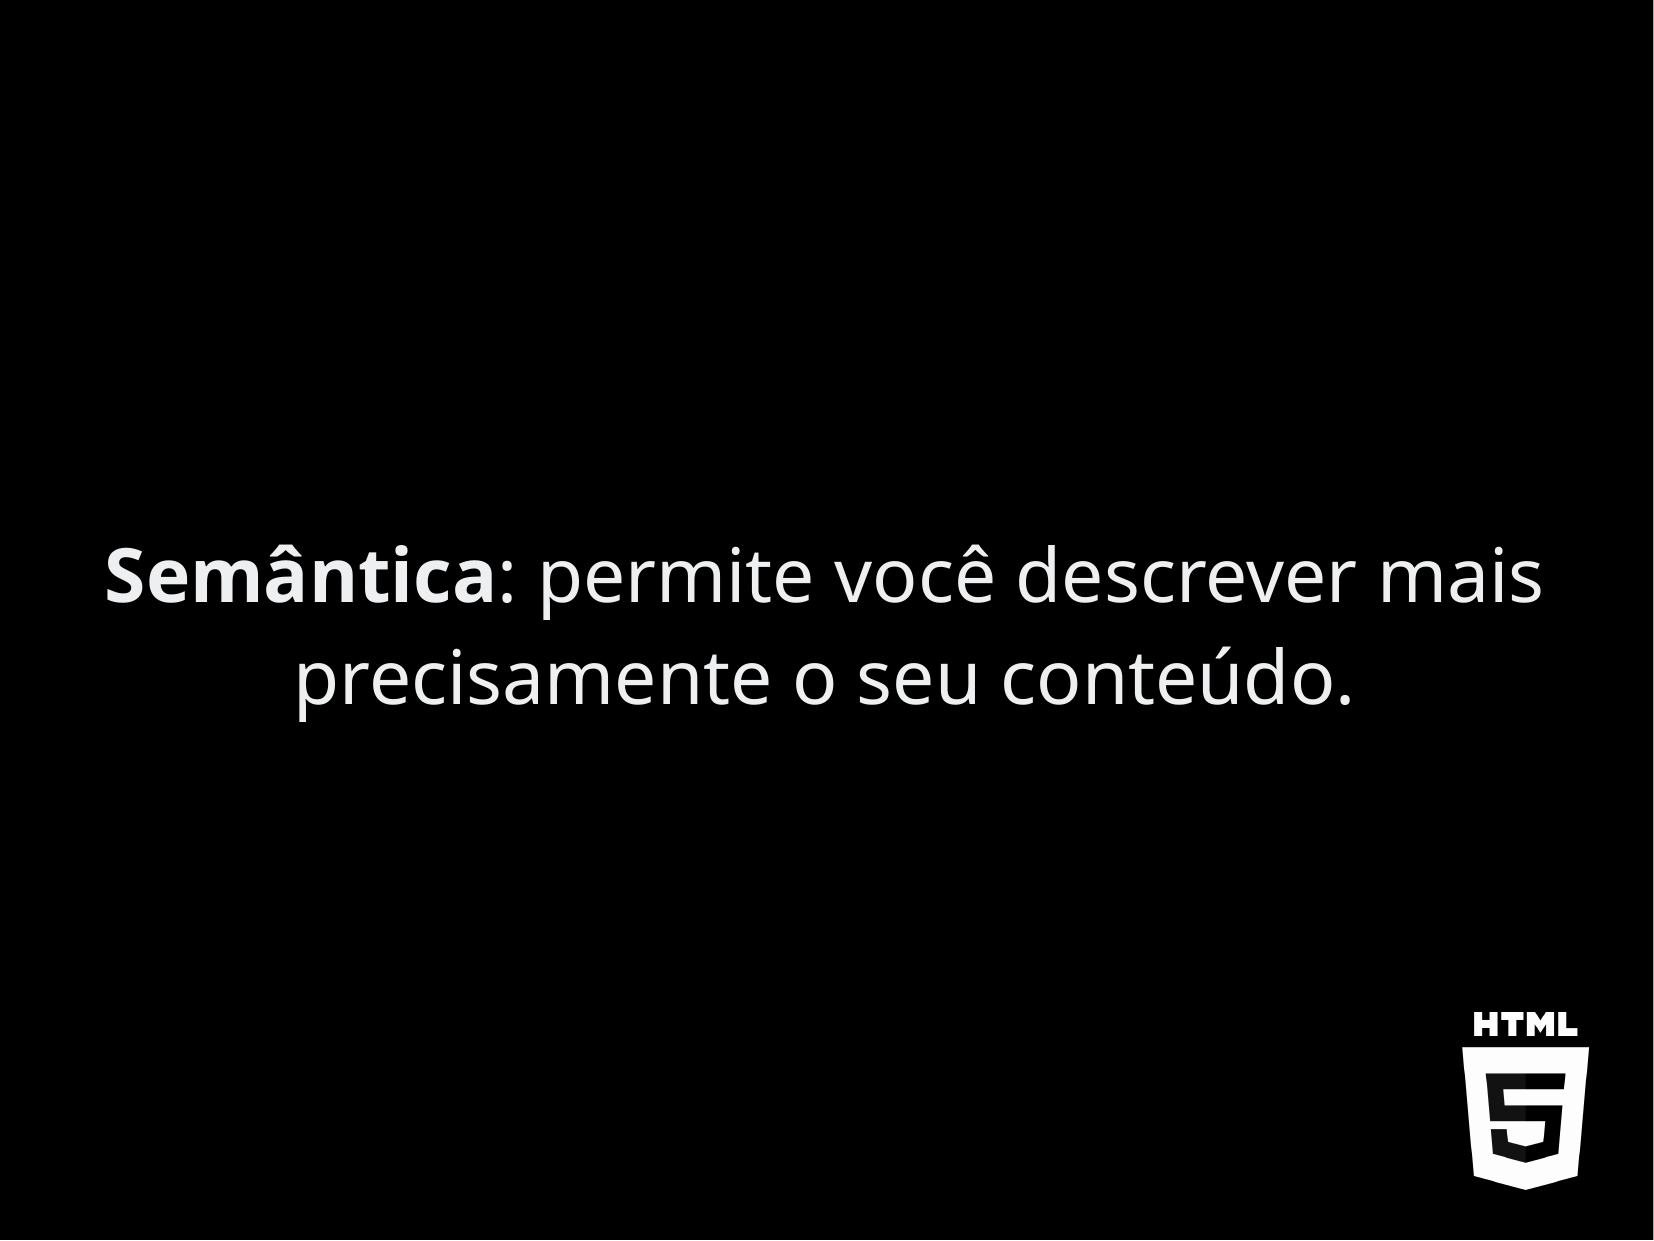

# Semântica: permite você descrever mais precisamente o seu conteúdo.